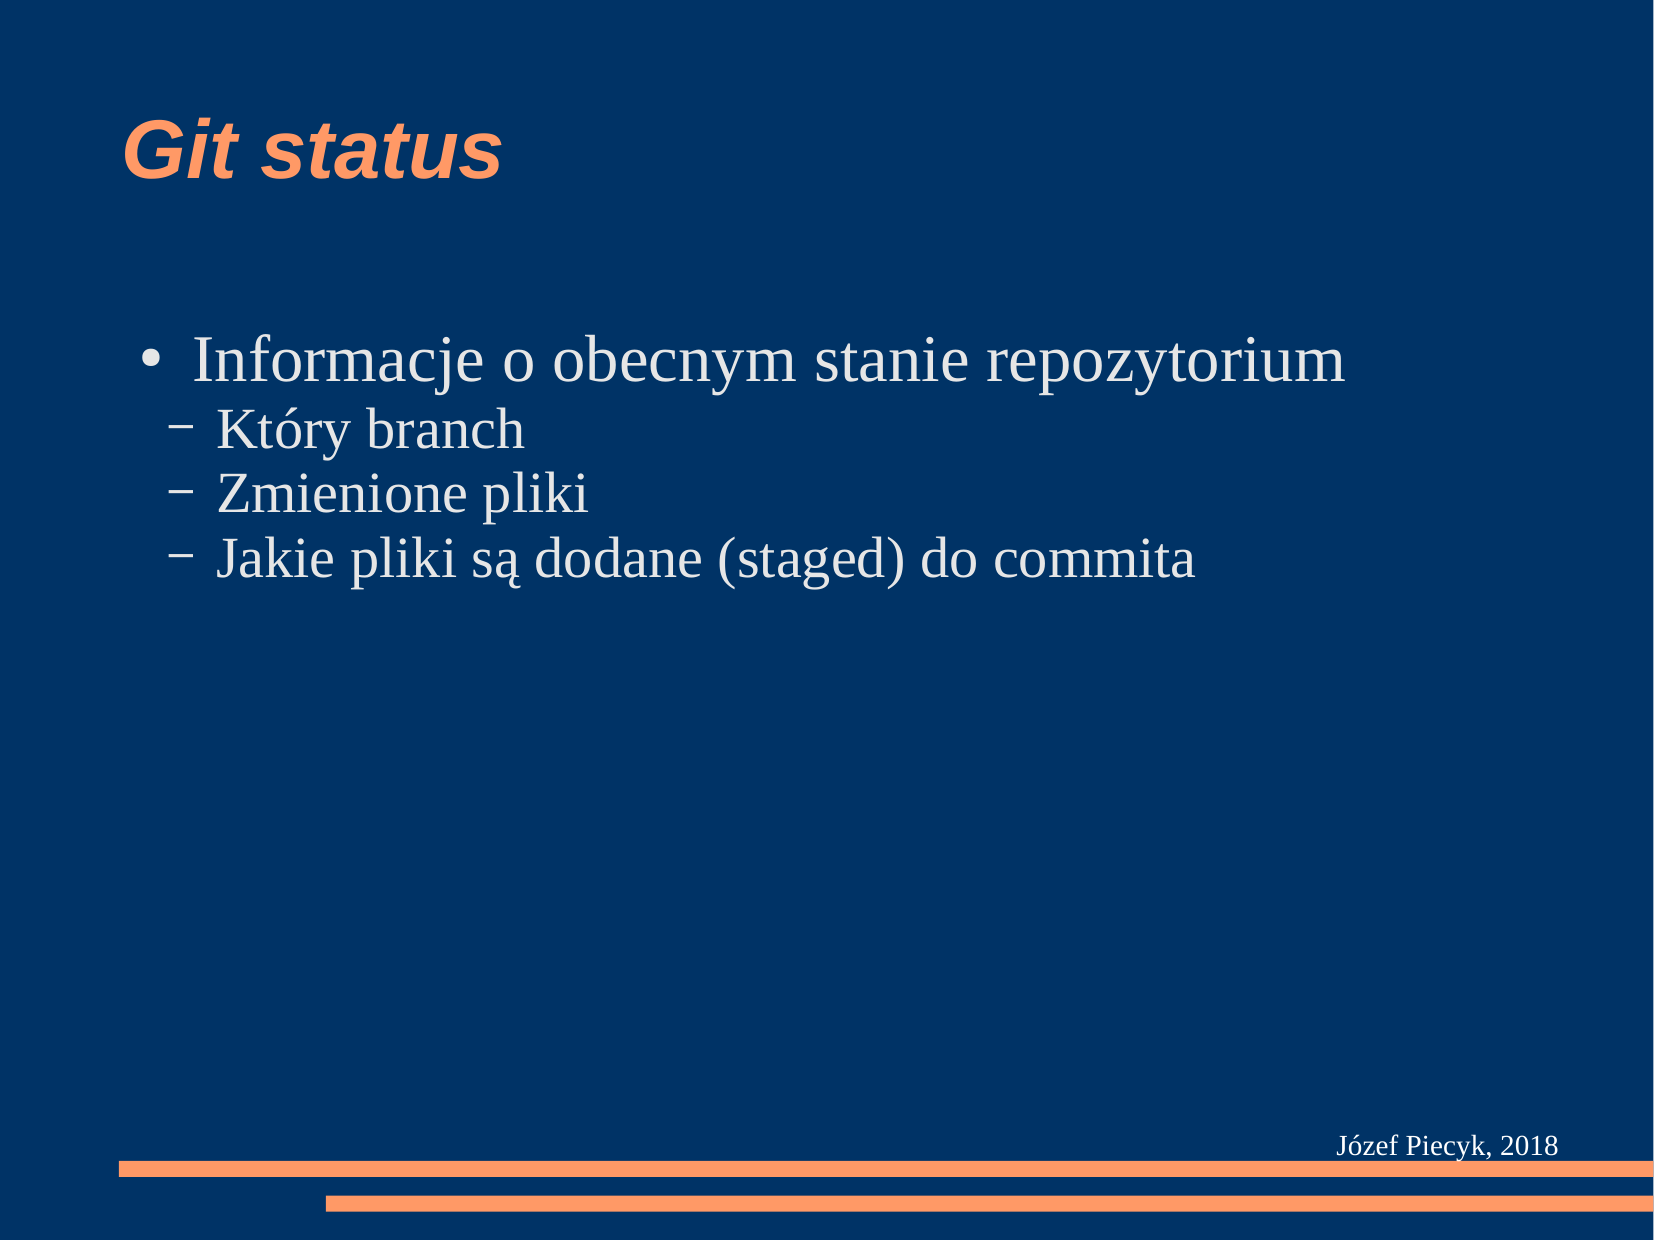

# Git status
Informacje o obecnym stanie repozytorium
Który branch
Zmienione pliki
Jakie pliki są dodane (staged) do commita